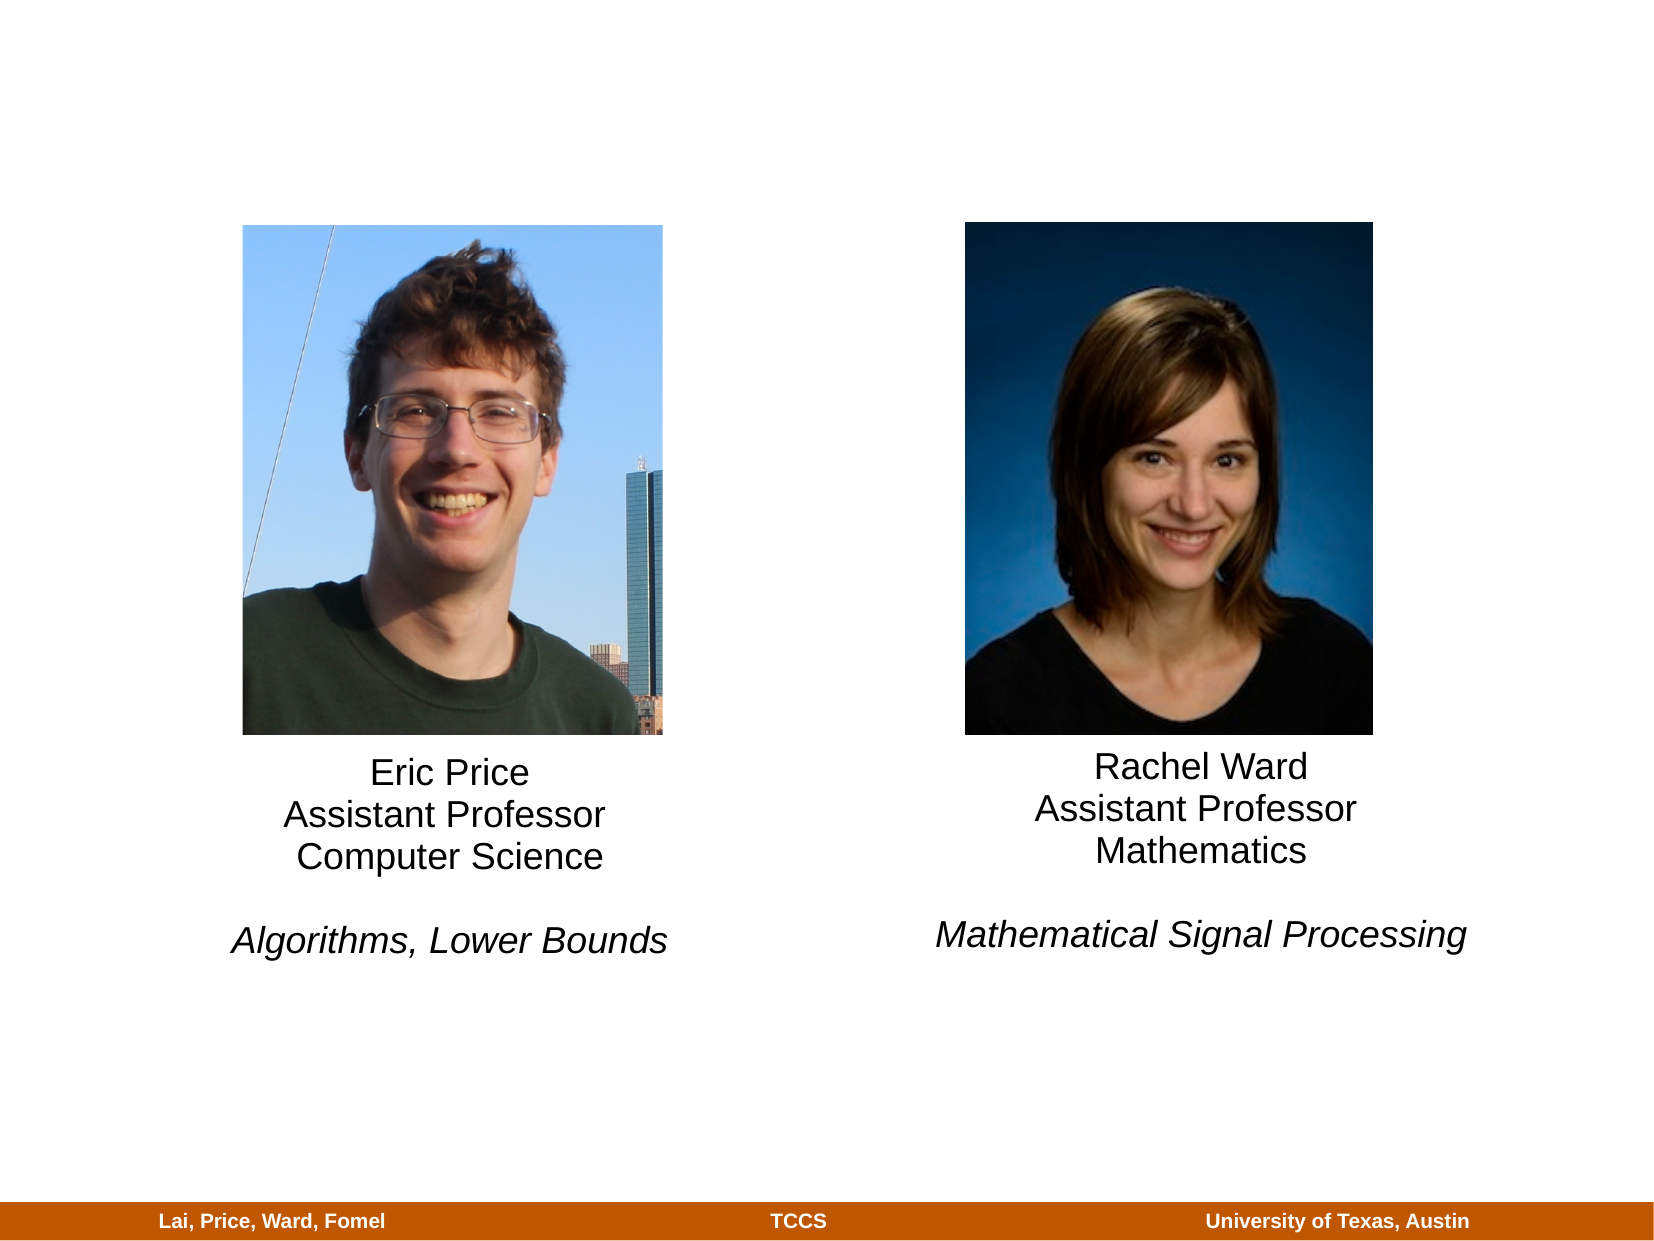

Rachel Ward
Assistant Professor
Mathematics
Mathematical Signal Processing
Eric Price
Assistant Professor
Computer Science
Algorithms, Lower Bounds